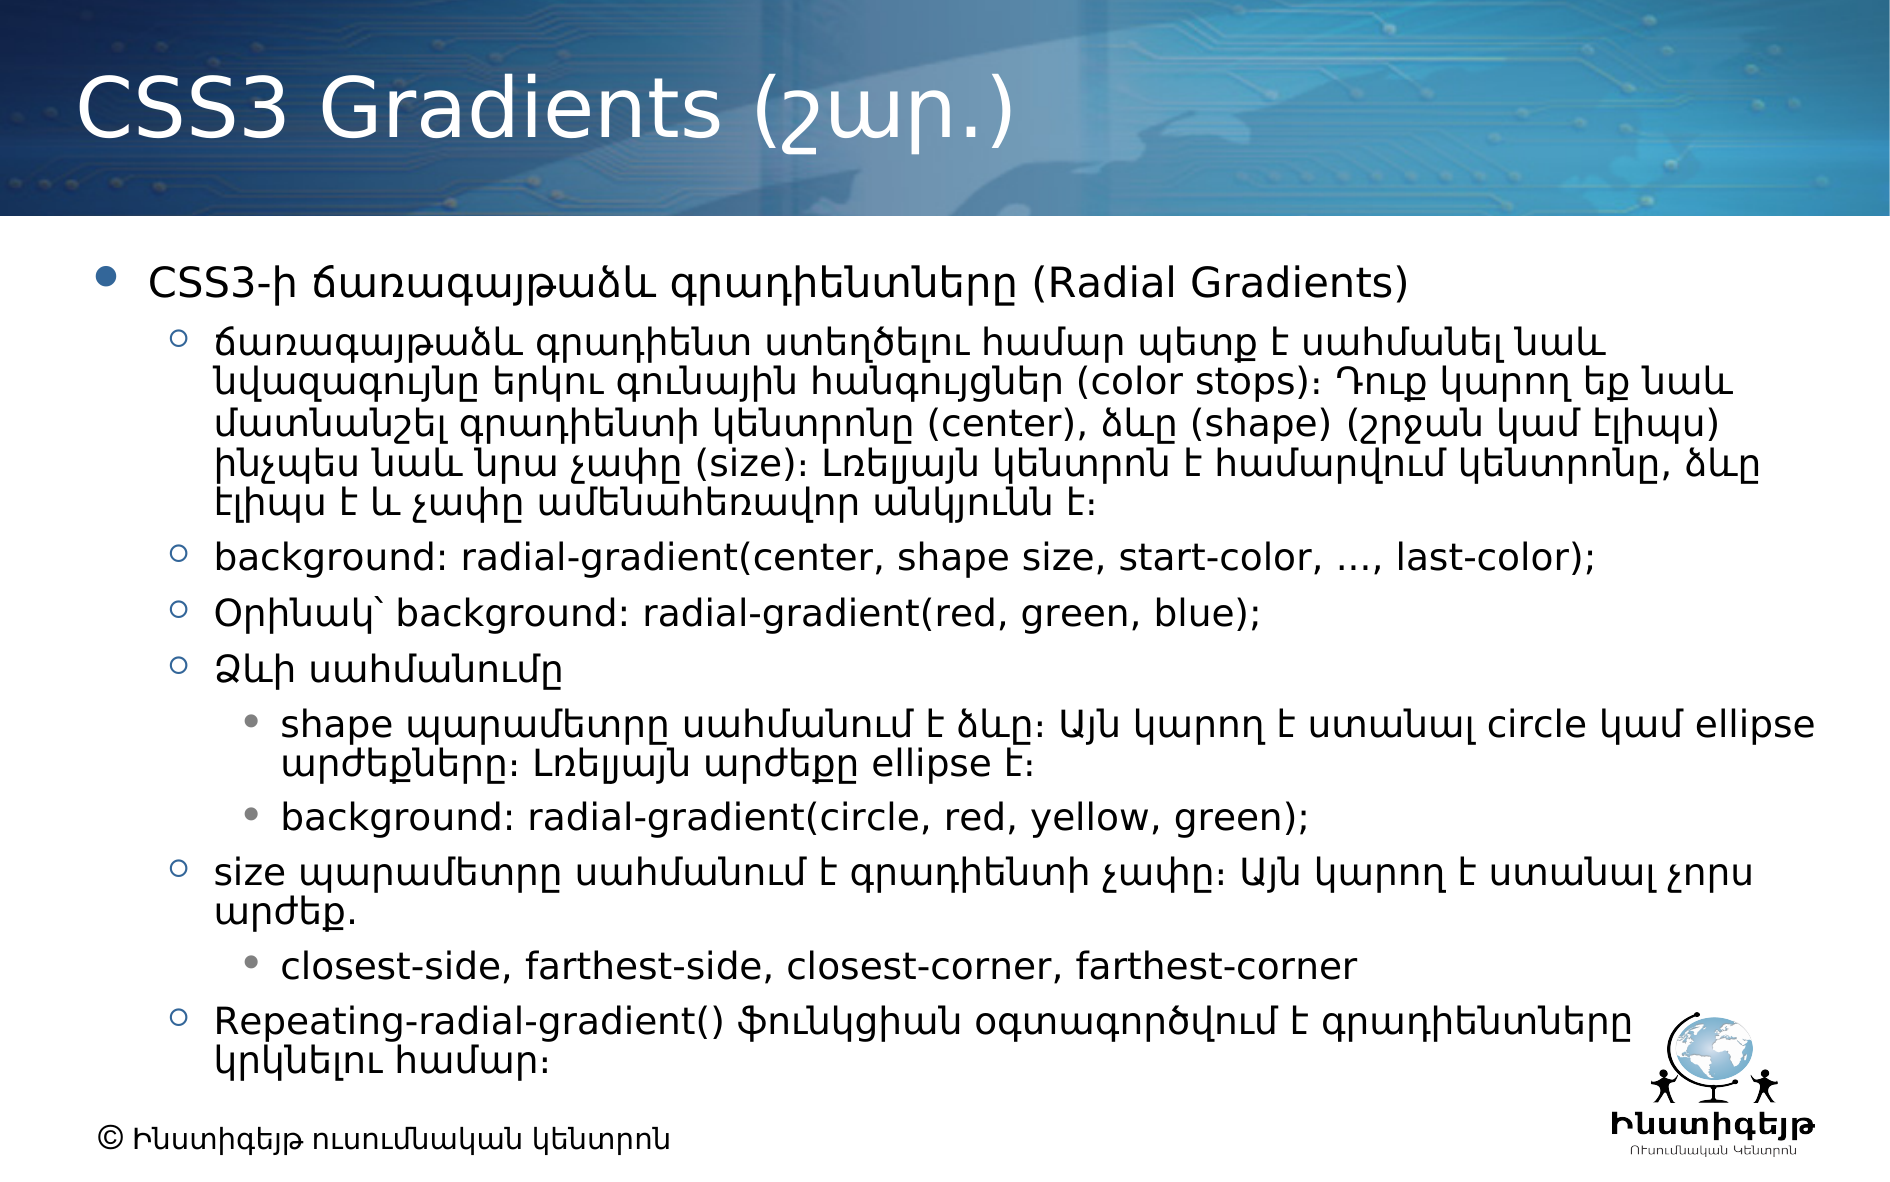

CSS3 Gradients (շար․)
# CSS3-ի ճառագայթաձև գրադիենտները (Radial Gradients)
ճառագայթաձև գրադիենտ ստեղծելու համար պետք է սահմանել նաև նվազագույնը երկու գունային հանգույցներ (color stops)։ Դուք կարող եք նաև մատնանշել գրադիենտի կենտրոնը (center), ձևը (shape) (շրջան կամ էլիպս) ինչպես նաև նրա չափը (size)։ Լռելյայն կենտրոն է համարվում կենտրոնը, ձևը էլիպս է և չափը ամենահեռավոր անկյունն է։
background: radial-gradient(center, shape size, start-color, ..., last-color);
Օրինակ՝ background: radial-gradient(red, green, blue);
Ձևի սահմանումը
shape պարամետրը սահմանում է ձևը։ Այն կարող է ստանալ circle կամ ellipse արժեքները։ Լռելյայն արժեքը ellipse է։
background: radial-gradient(circle, red, yellow, green);
size պարամետրը սահմանում է գրադիենտի չափը։ Այն կարող է ստանալ չորս արժեք․
closest-side, farthest-side, closest-corner, farthest-corner
Repeating-radial-gradient() ֆունկցիան օգտագործվում է գրադիենտները
կրկնելու համար։